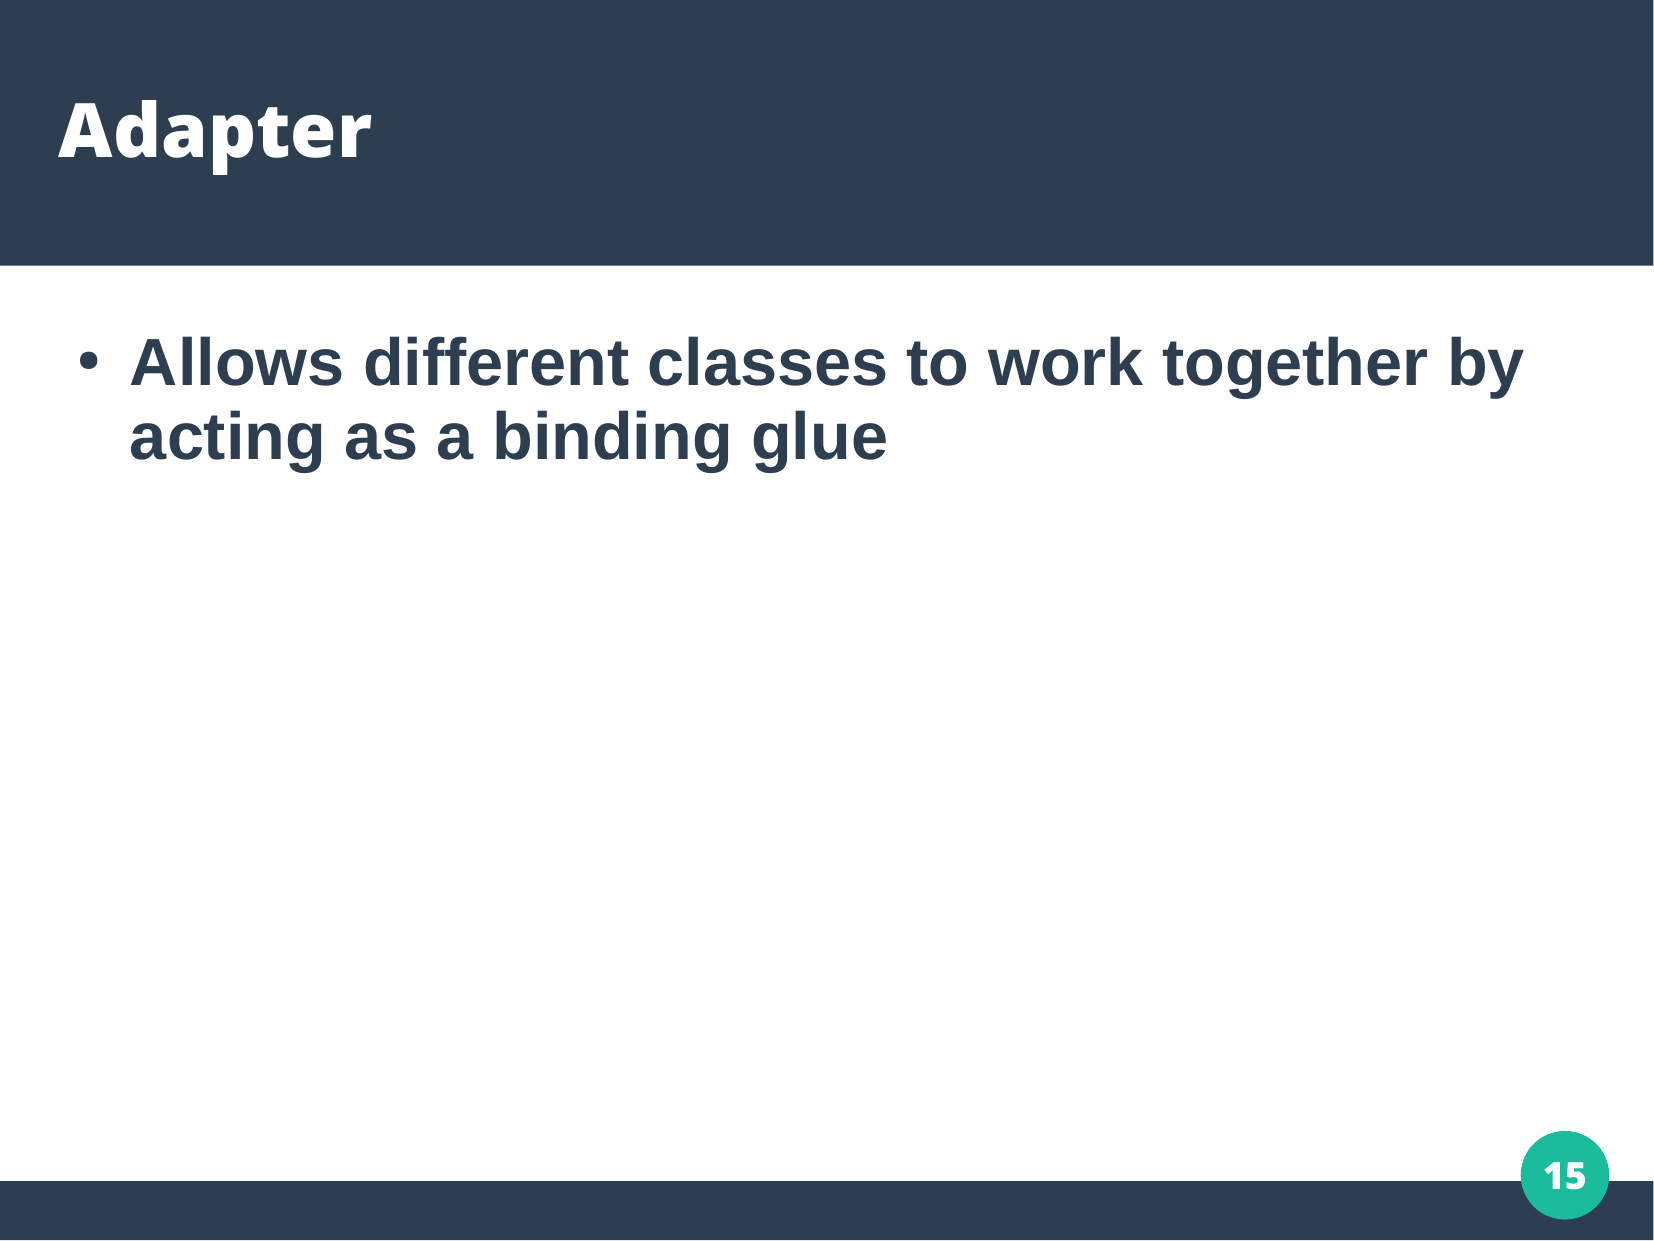

# Adapter
Allows different classes to work together by acting as a binding glue
15